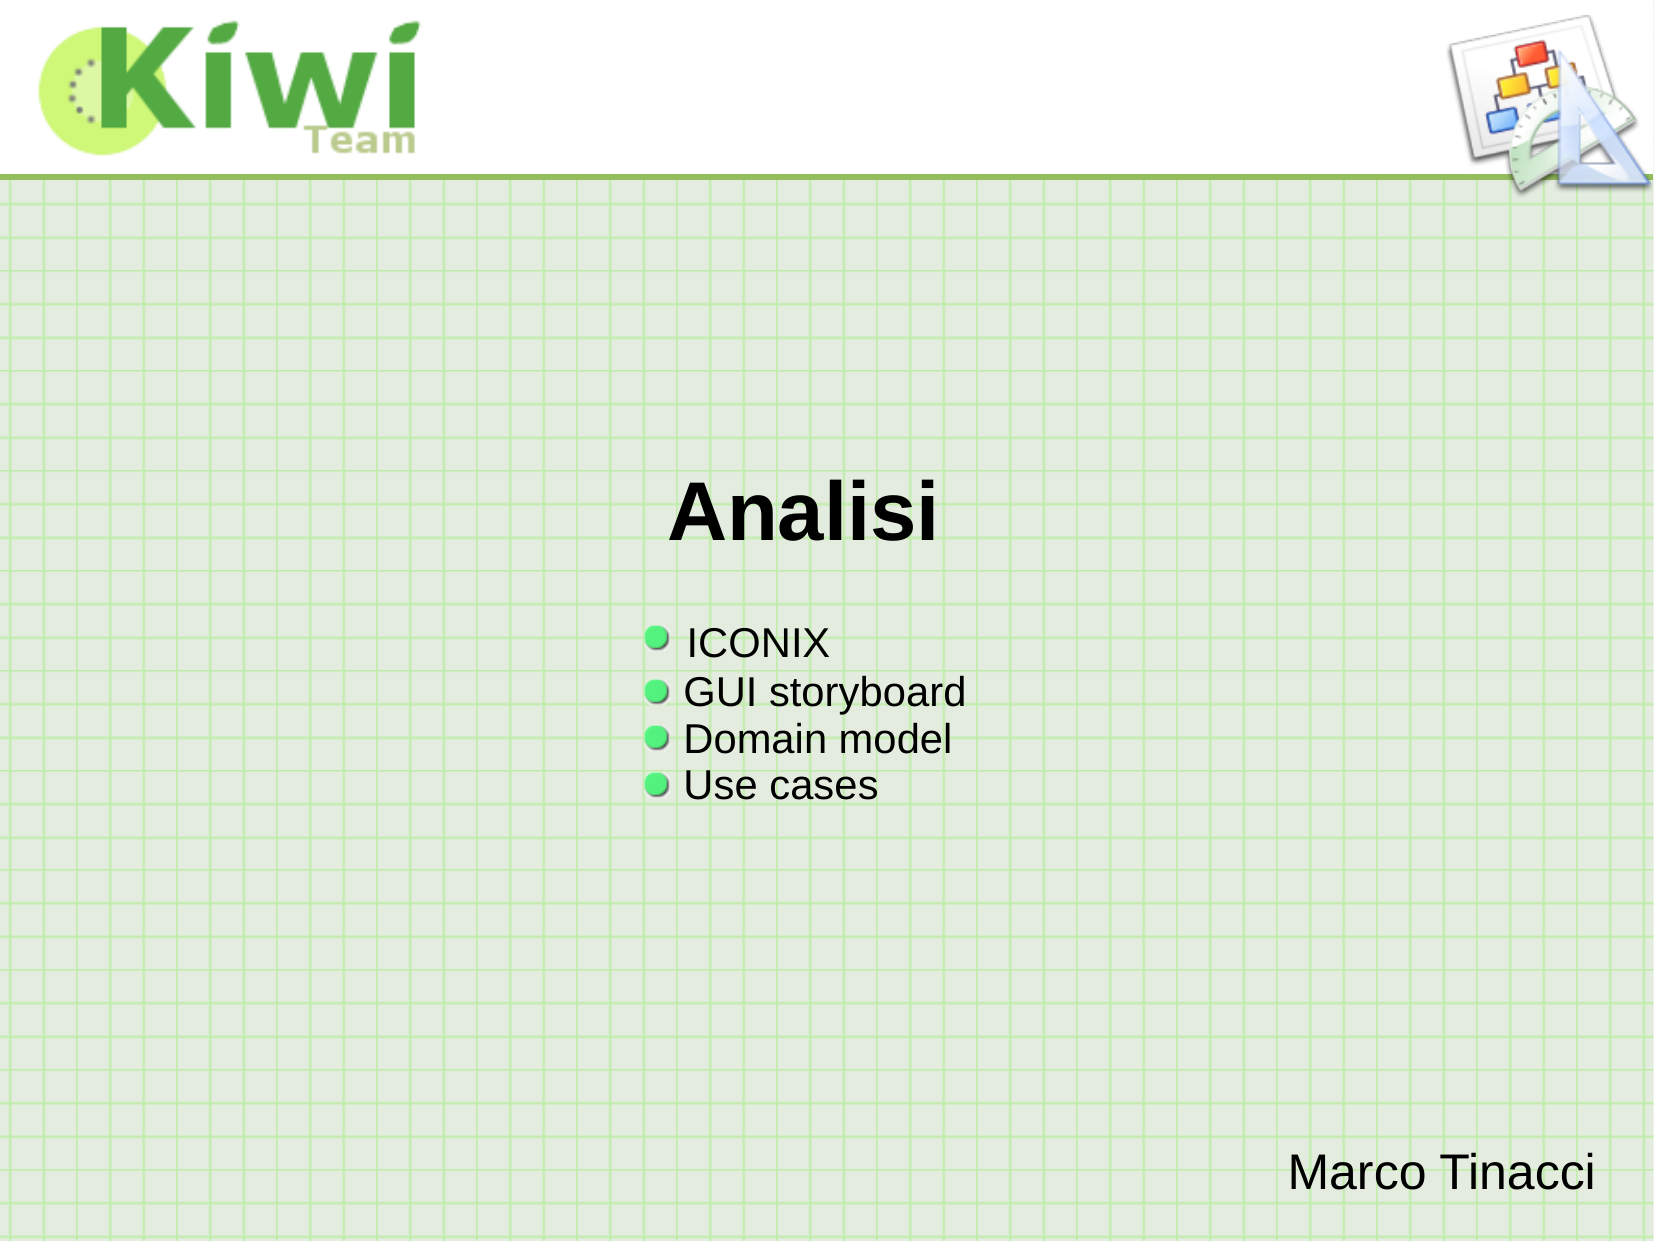

# Analisi
 ICONIX
 GUI storyboard
 Domain model
 Use cases
Marco Tinacci